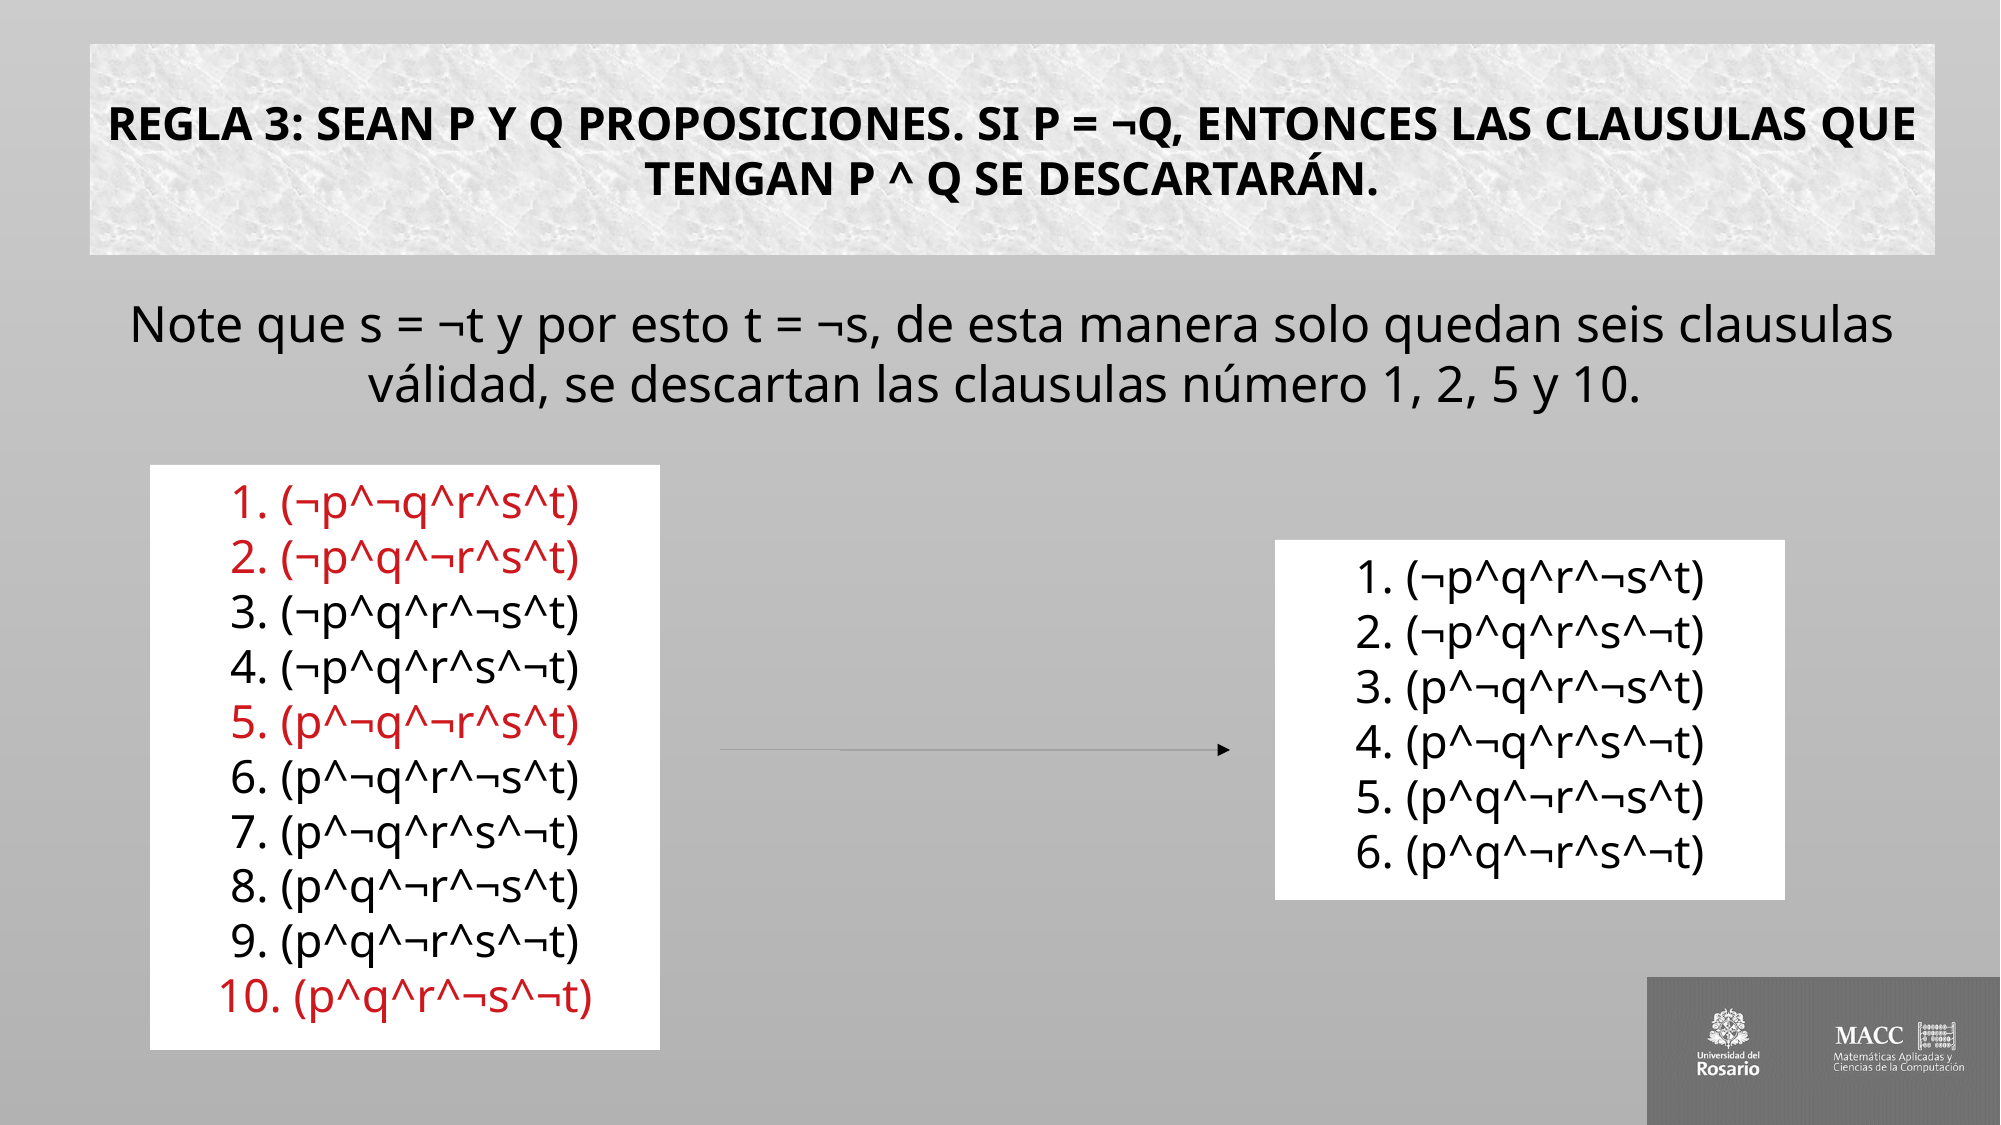

REGLA 3: SEAN P Y Q PROPOSICIONES. SI P = ¬Q, ENTONCES LAS CLAUSULAS QUE TENGAN P ^ Q SE DESCARTARÁN.
Note que s = ¬t y por esto t = ¬s, de esta manera solo quedan seis clausulas válidad, se descartan las clausulas número 1, 2, 5 y 10.
 1. (¬p^¬q^r^s^t)
2. (¬p^q^¬r^s^t)
3. (¬p^q^r^¬s^t)
4. (¬p^q^r^s^¬t)
5. (p^¬q^¬r^s^t)
6. (p^¬q^r^¬s^t)
7. (p^¬q^r^s^¬t)
8. (p^q^¬r^¬s^t)
9. (p^q^¬r^s^¬t)
10. (p^q^r^¬s^¬t)
1. (¬p^q^r^¬s^t)
2. (¬p^q^r^s^¬t)
3. (p^¬q^r^¬s^t)
4. (p^¬q^r^s^¬t)
5. (p^q^¬r^¬s^t)
6. (p^q^¬r^s^¬t)